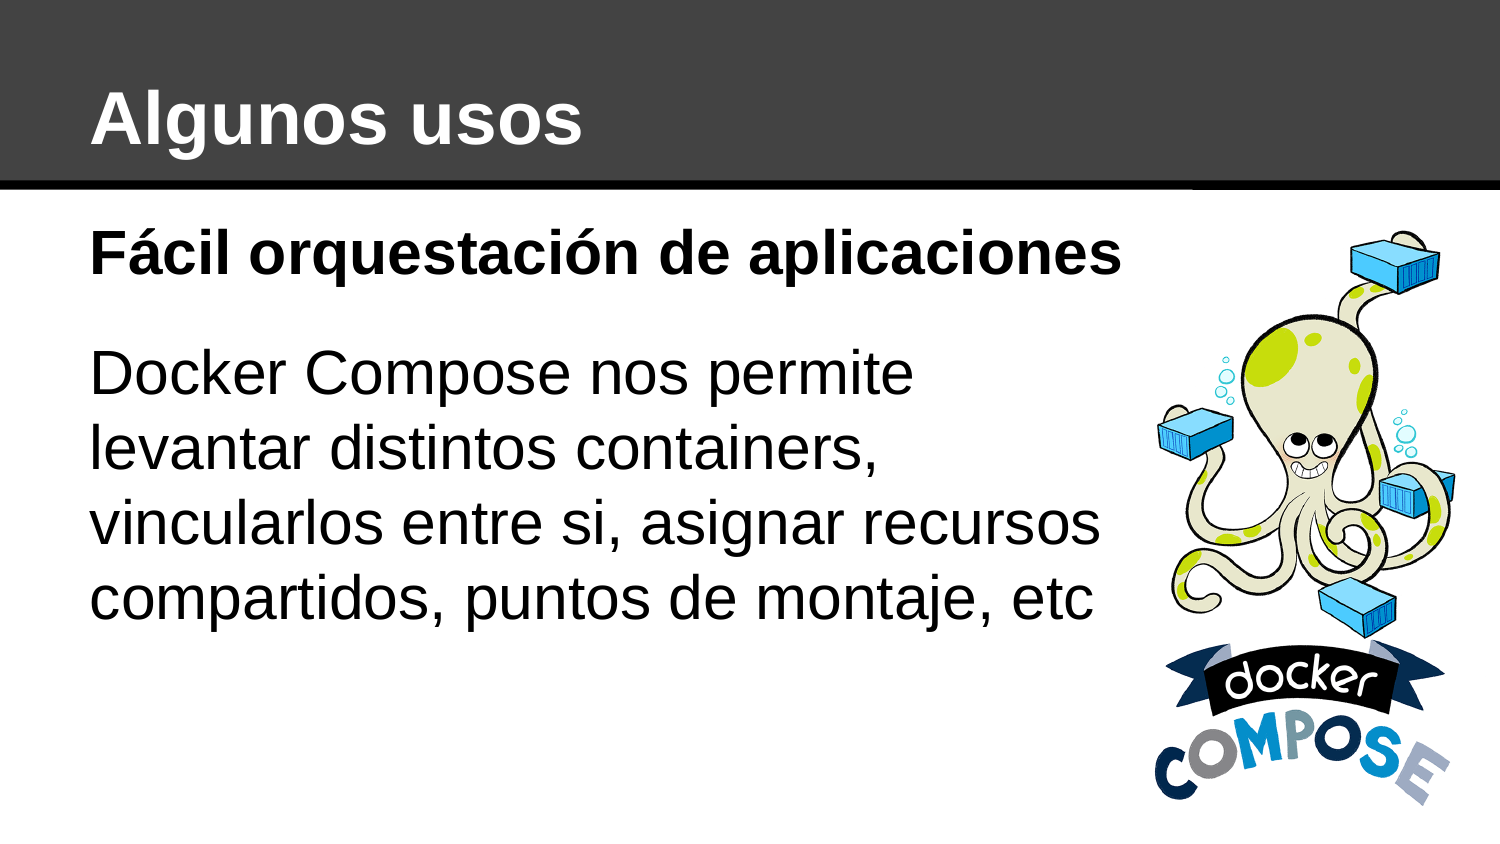

Algunos usos
Fácil orquestación de aplicaciones
Docker Compose nos permite levantar distintos containers, vincularlos entre si, asignar recursos compartidos, puntos de montaje, etc